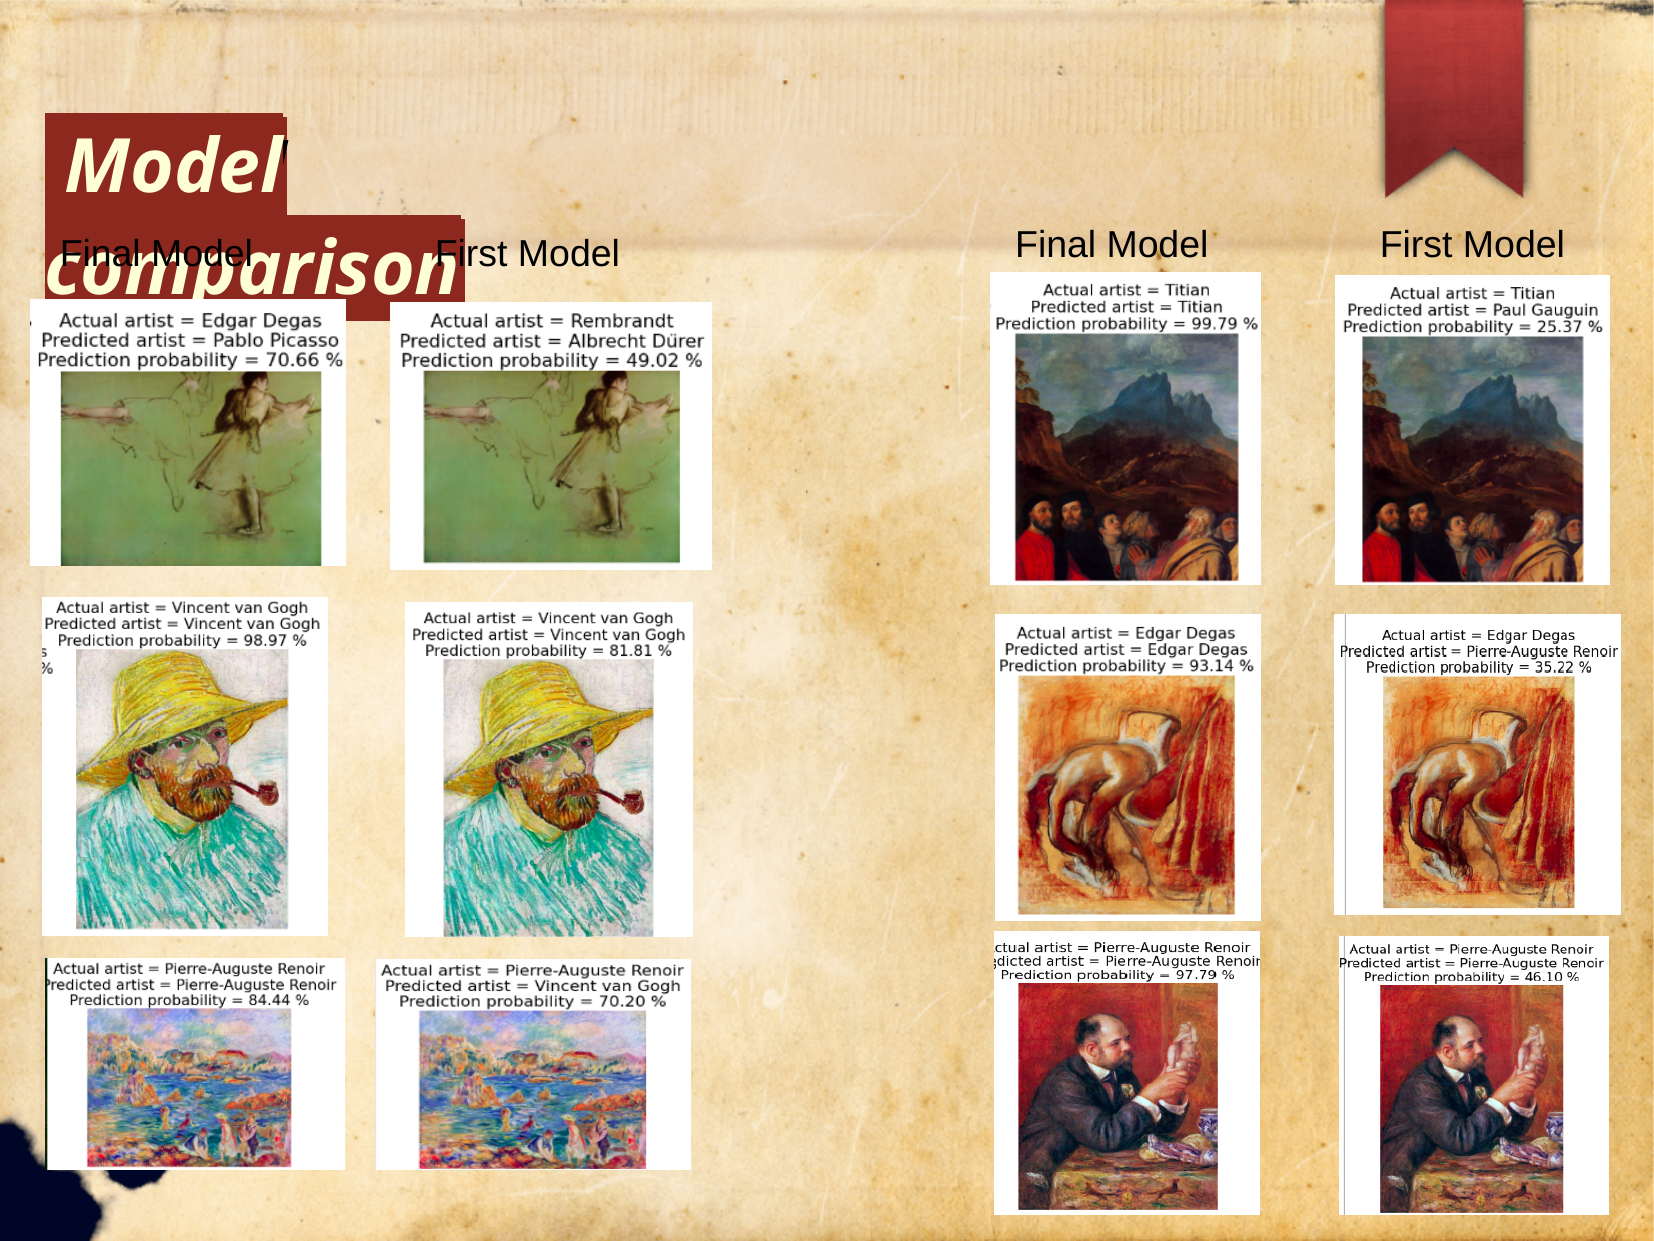

Model comparison
 Final Model 			First Model
Final Model 			First Model